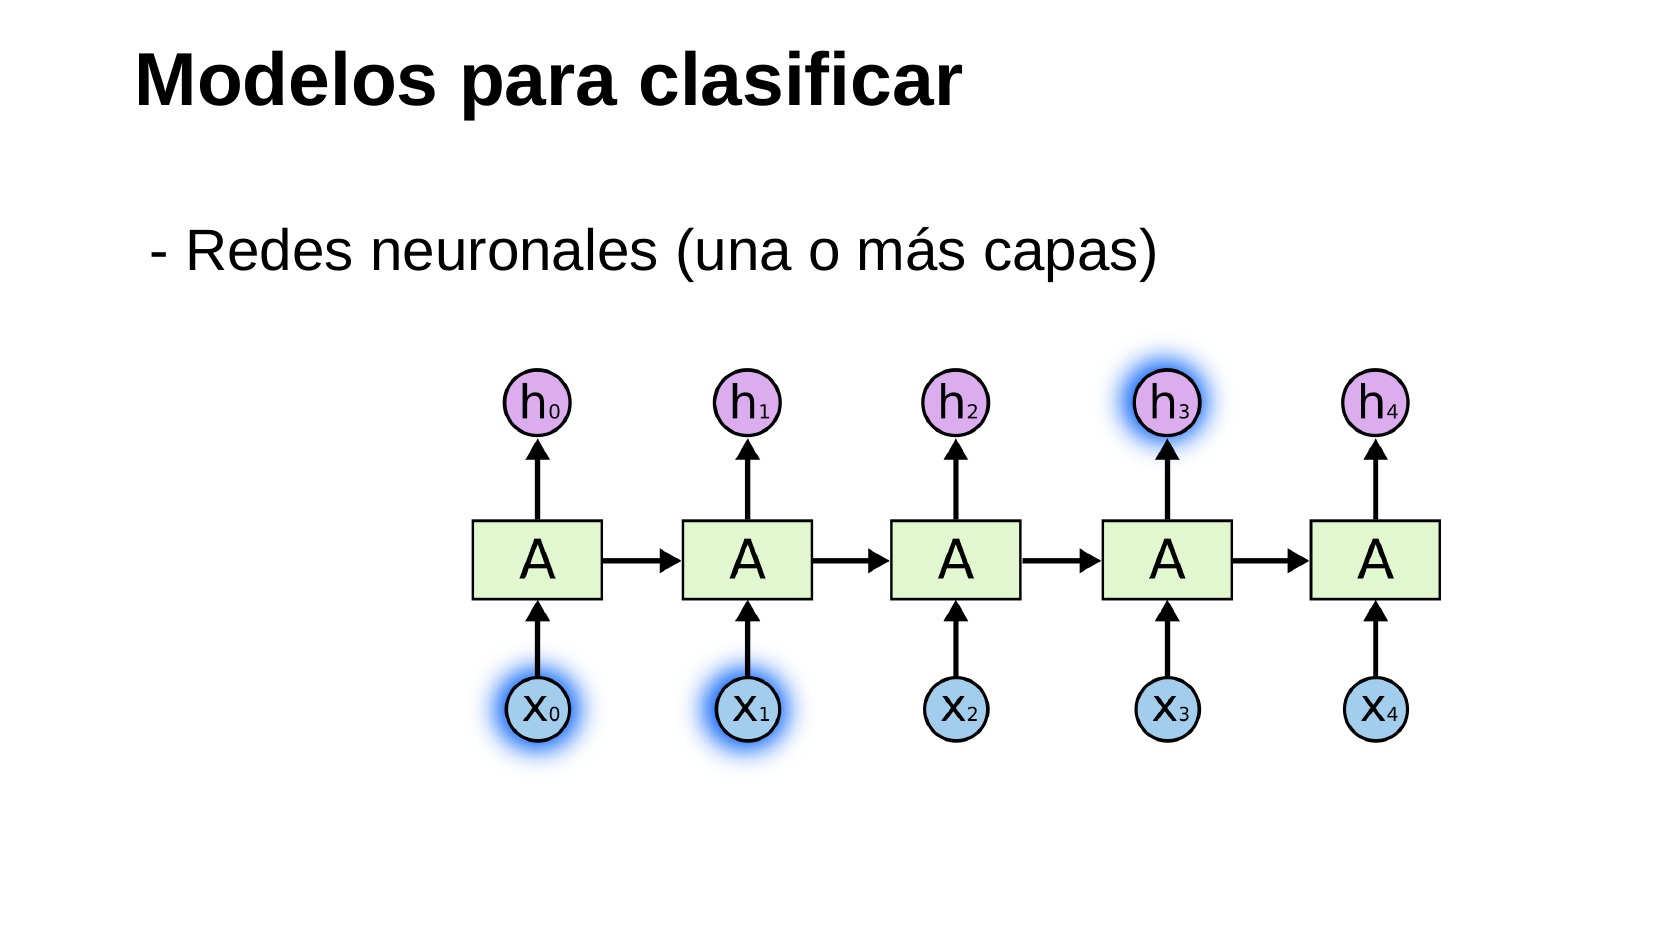

Modelos para clasificar
- Redes neuronales (una o más capas)